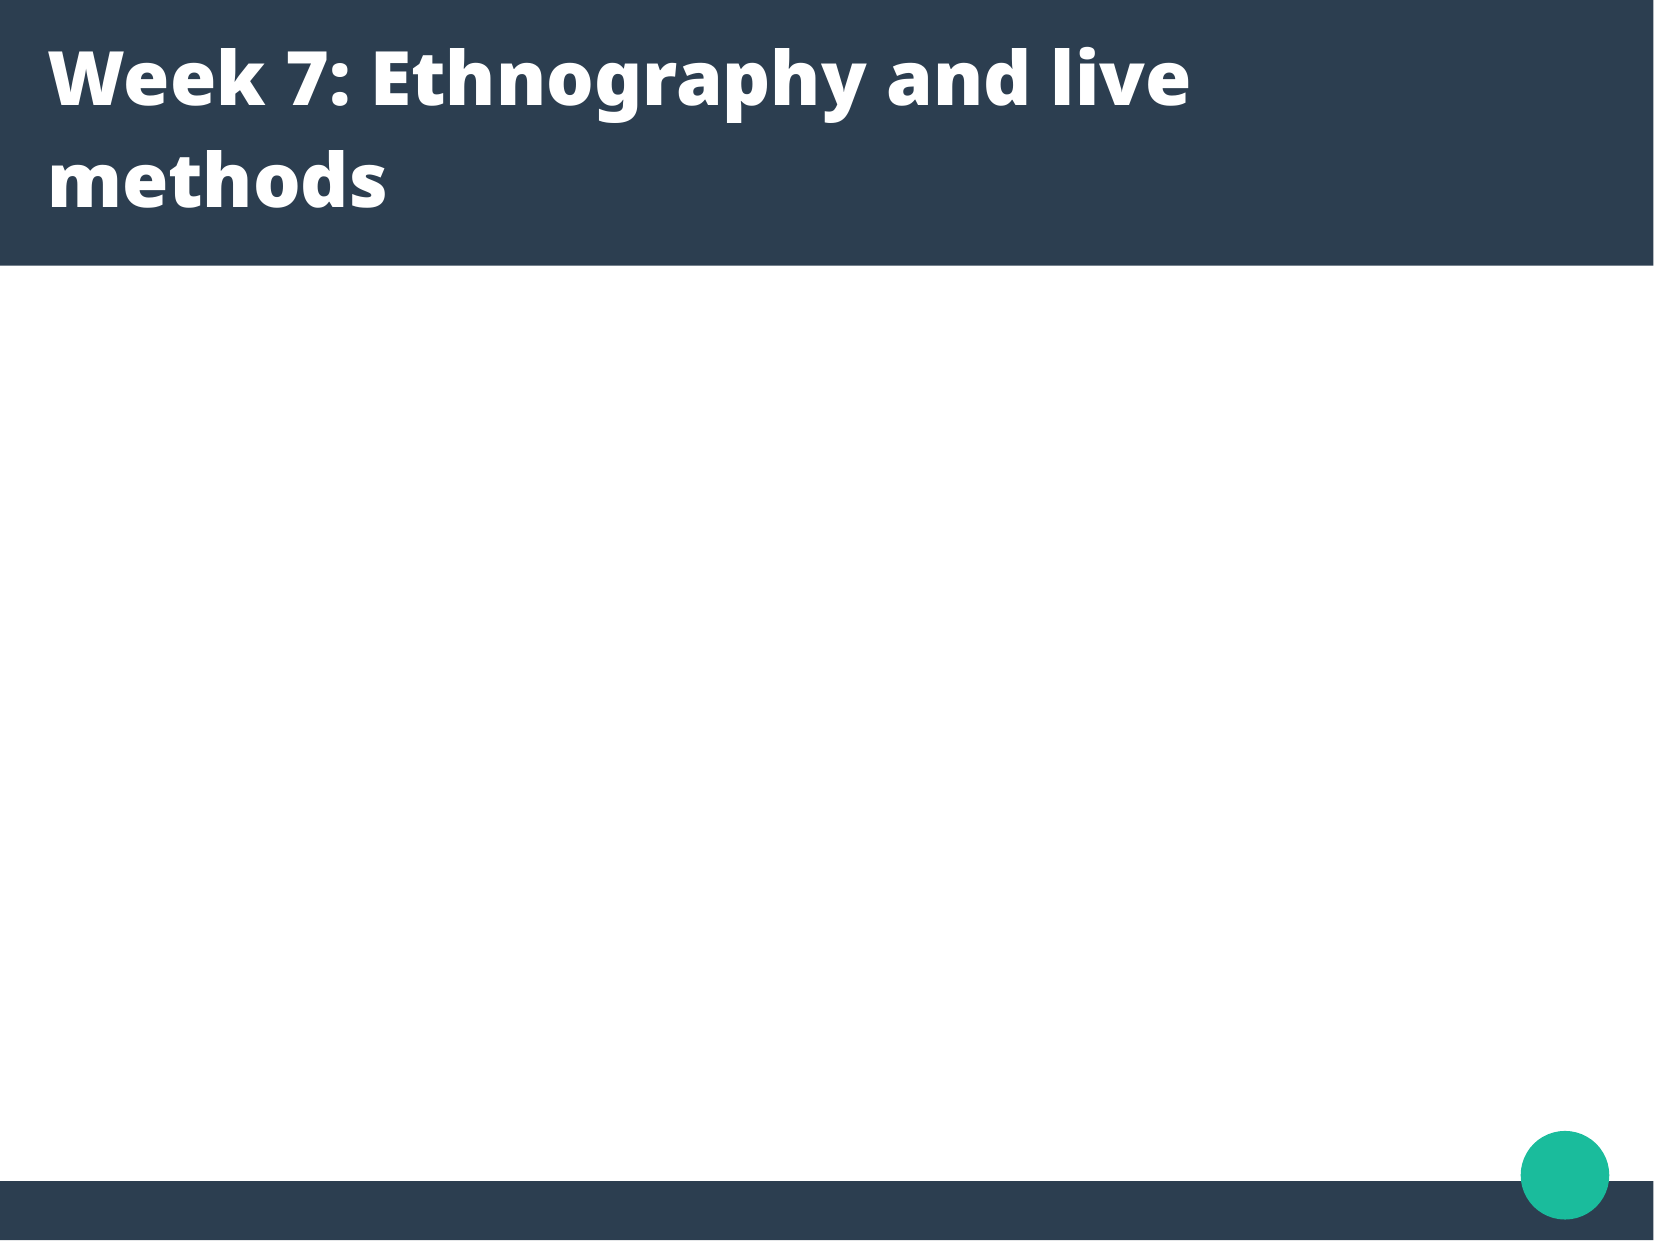

# Week 7: Ethnography and live methods